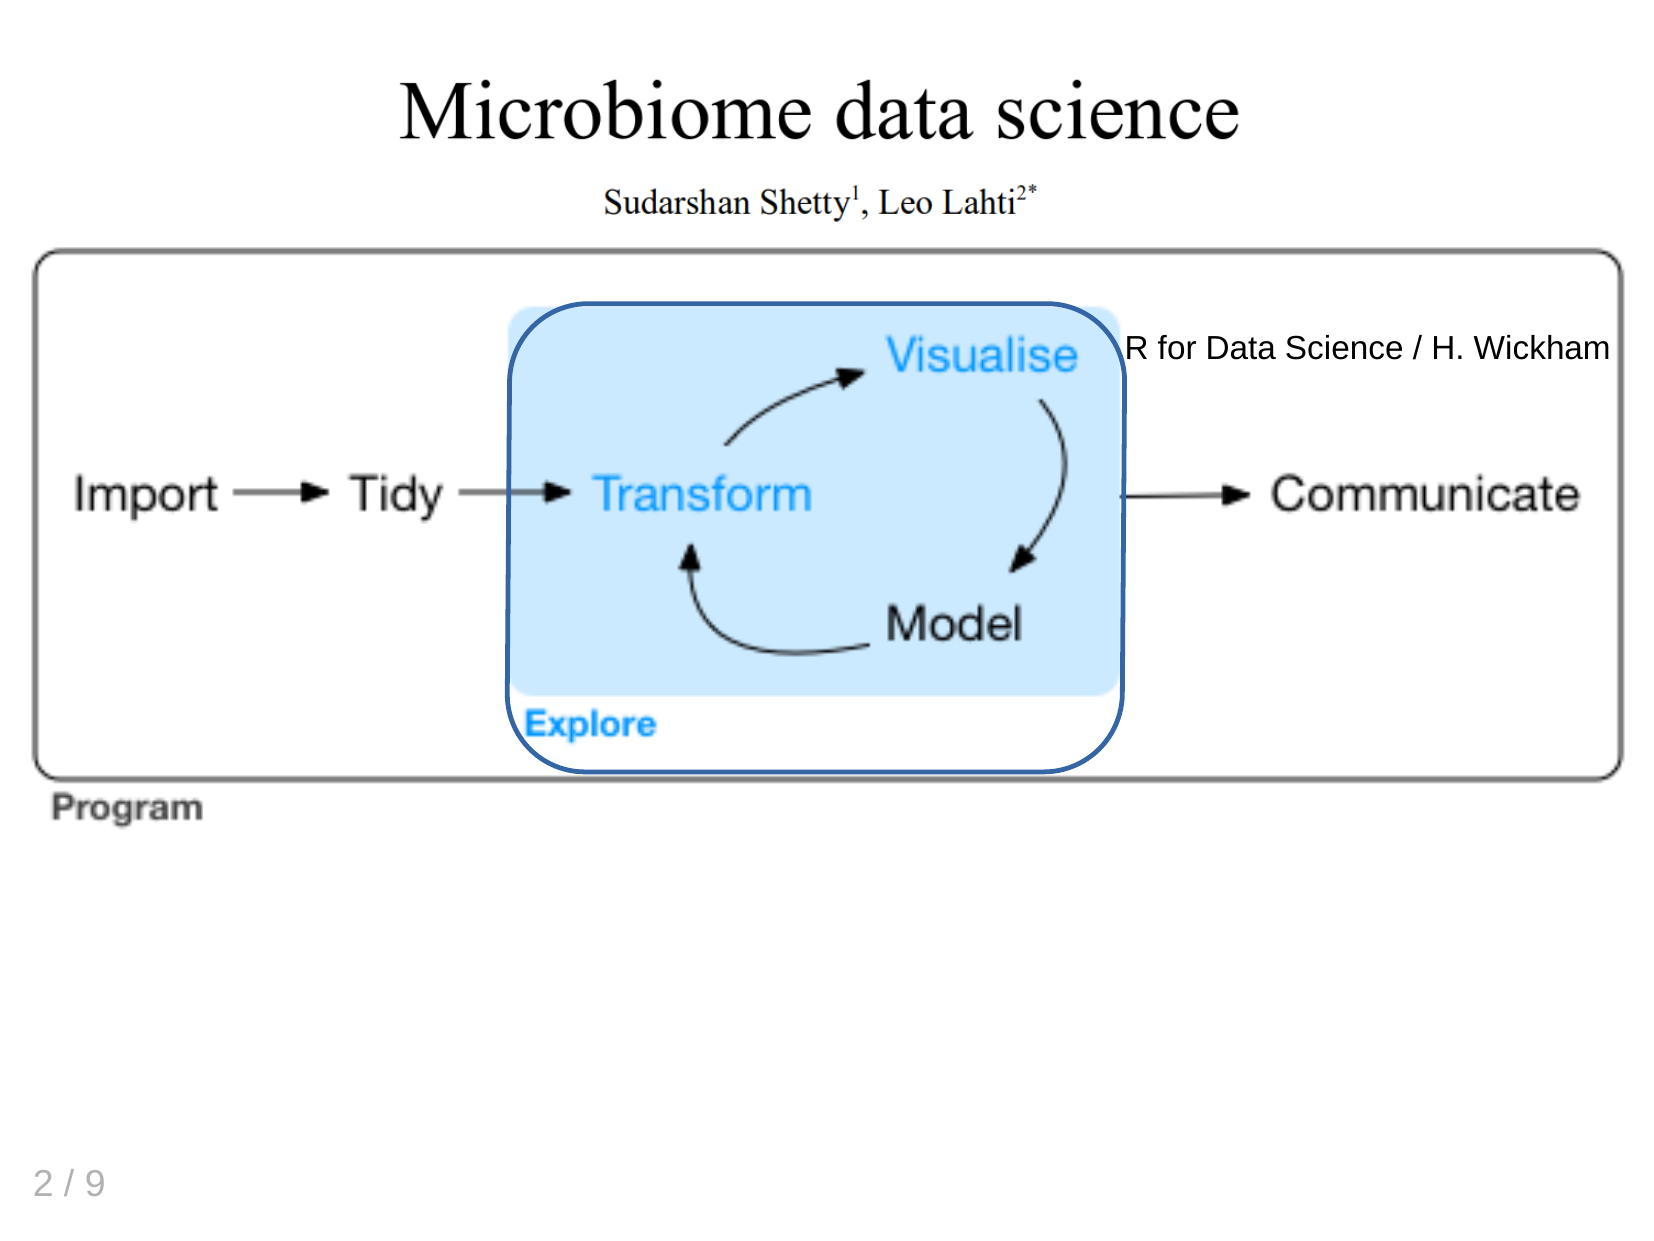

R for Data Science / H. Wickham